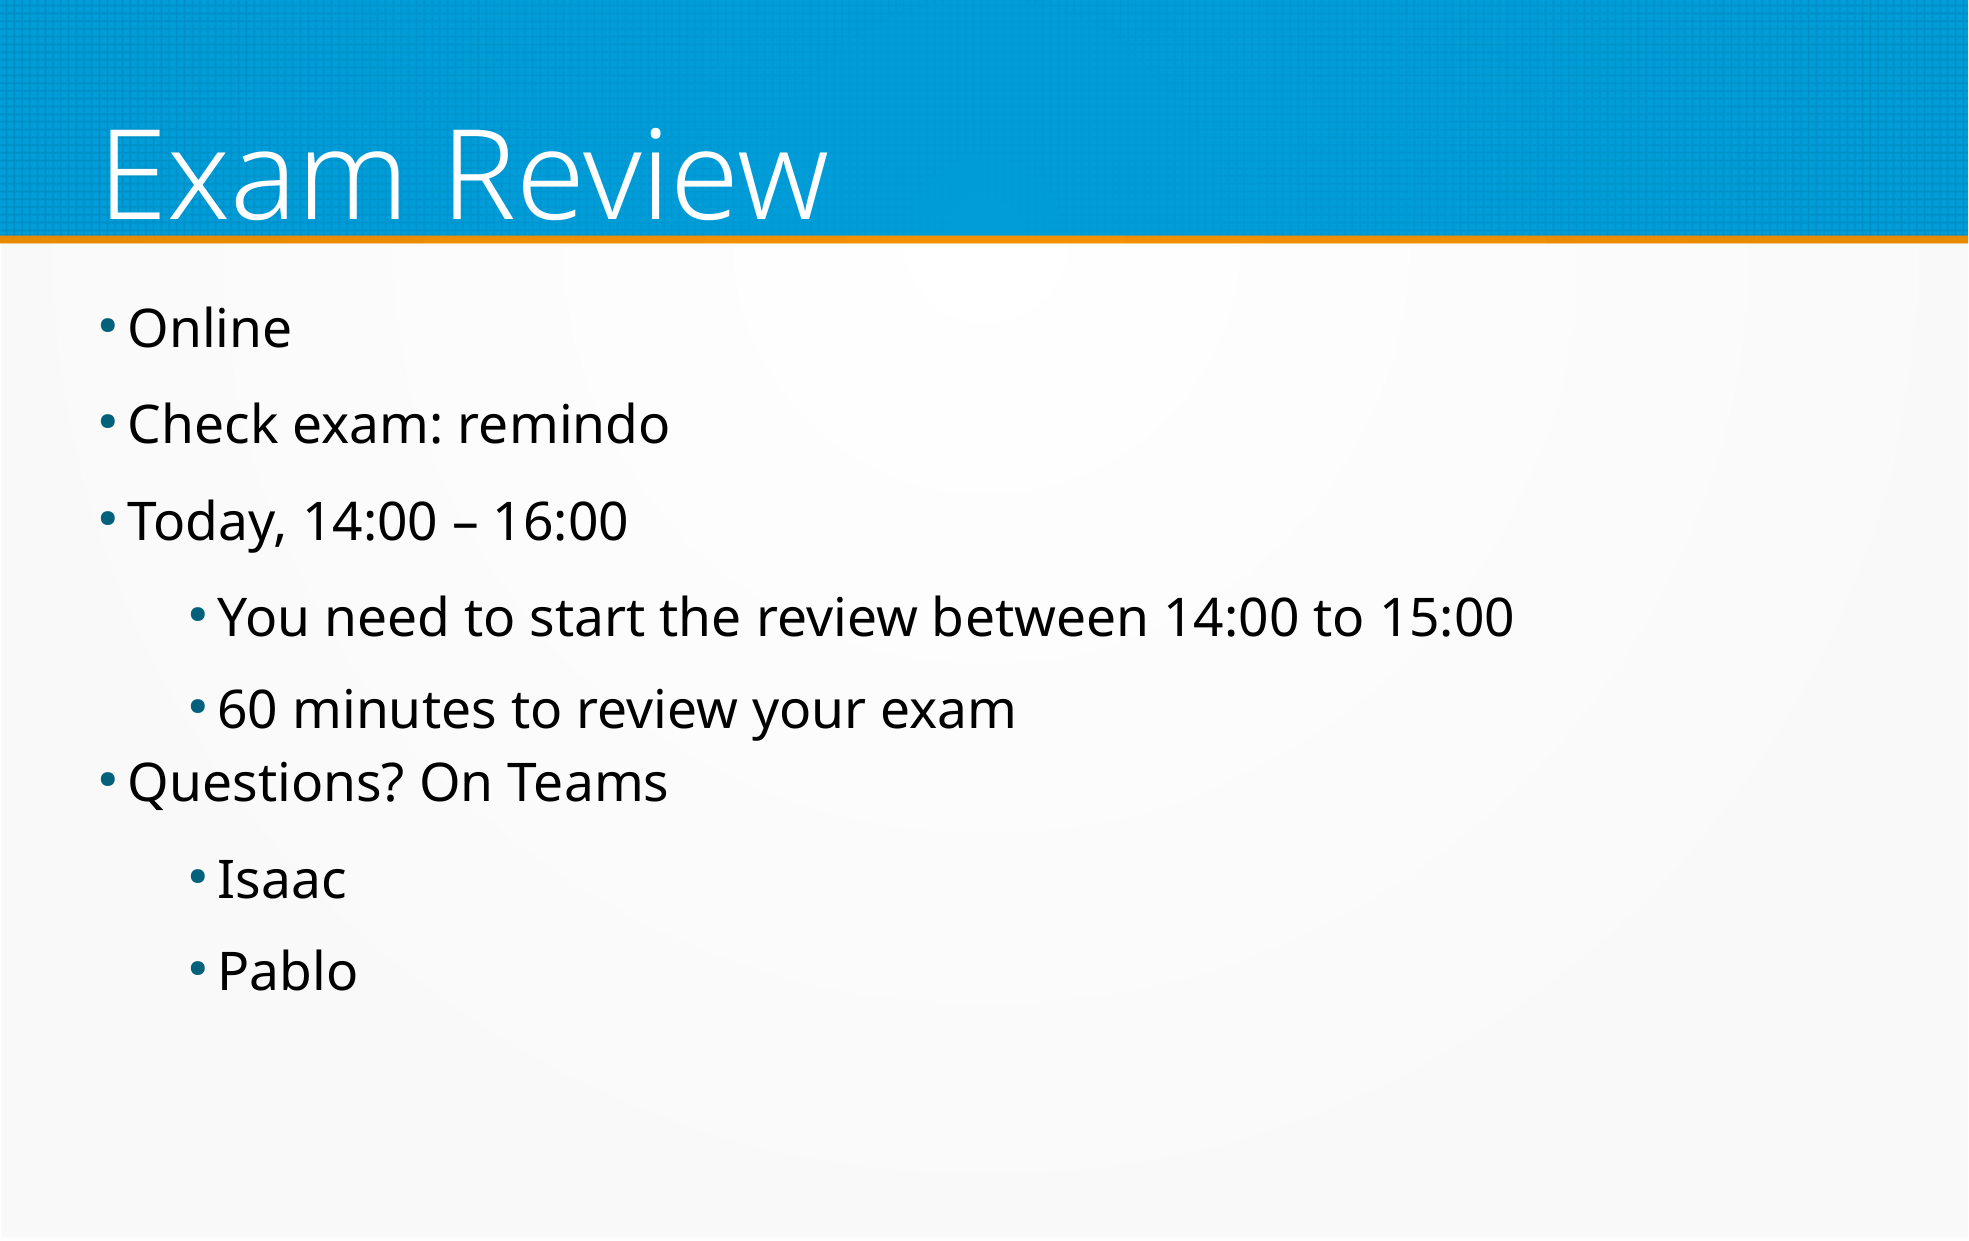

# Exam Review
 Online
 Check exam: remindo
 Today, 14:00 – 16:00
 You need to start the review between 14:00 to 15:00
 60 minutes to review your exam
 Questions? On Teams
 Isaac
 Pablo